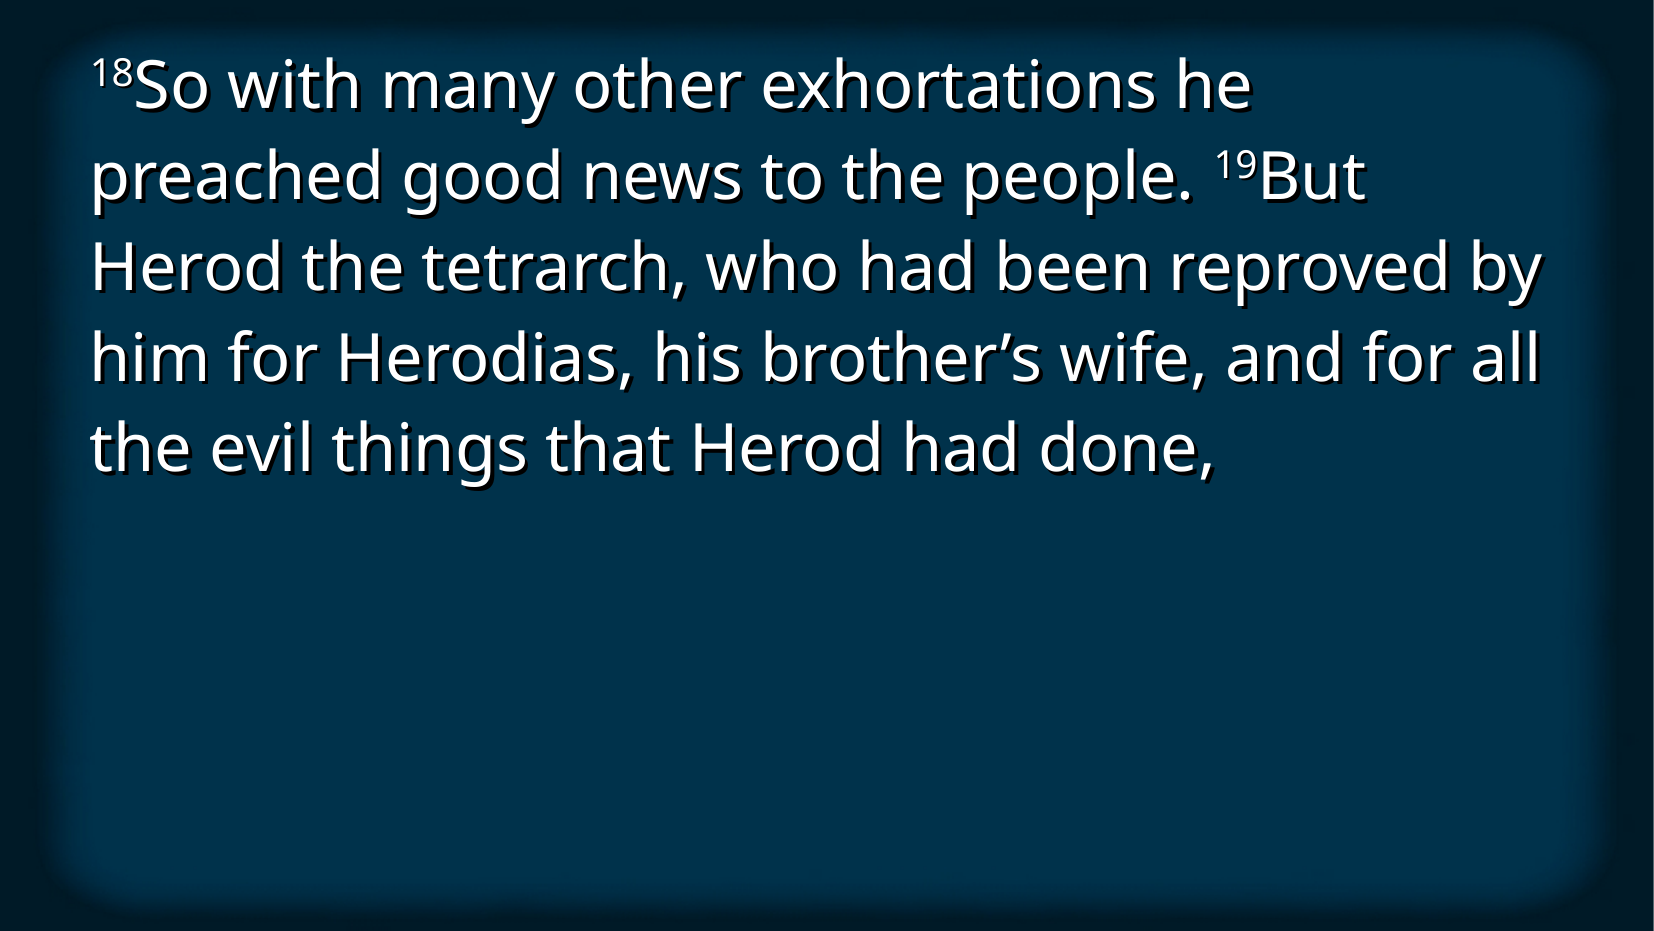

18So with many other exhortations he preached good news to the people. 19But Herod the tetrarch, who had been reproved by him for Herodias, his brother’s wife, and for all the evil things that Herod had done,